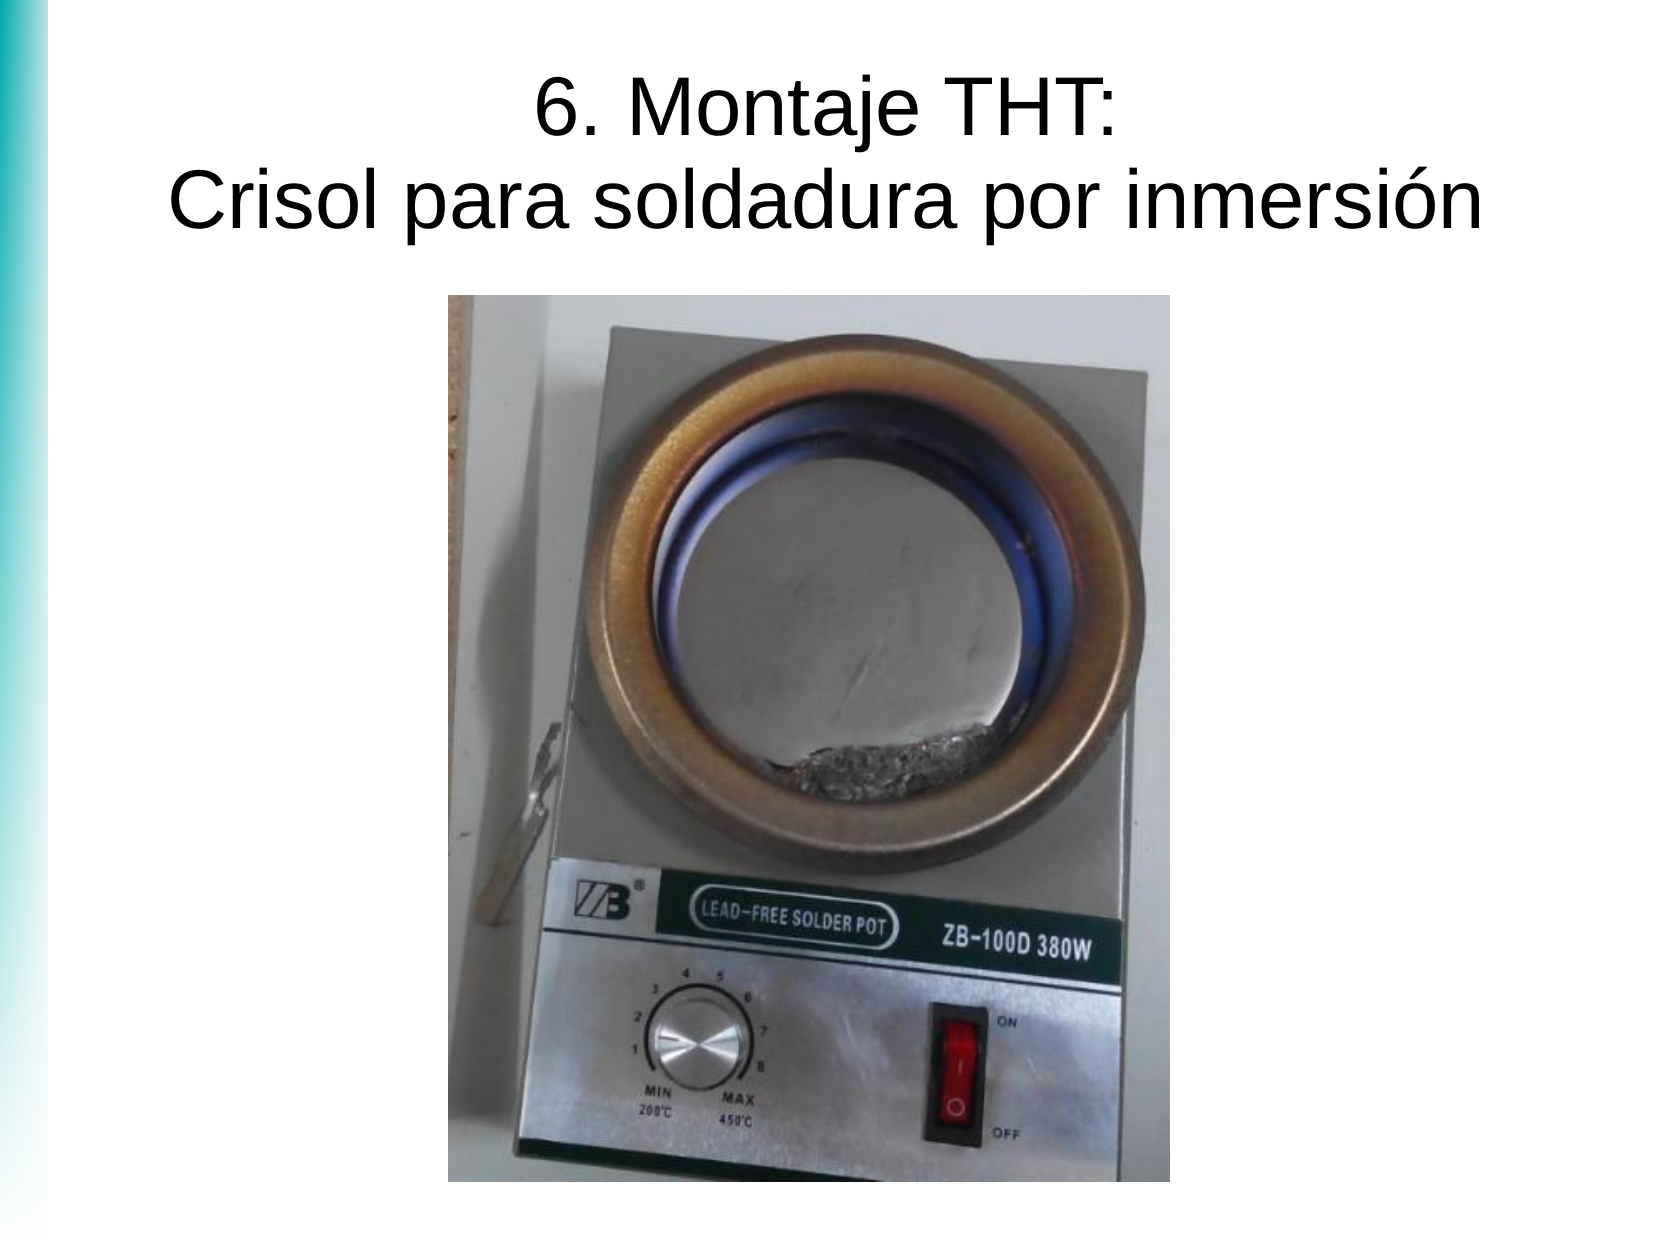

# 6. Montaje THT: Crisol para soldadura por inmersión